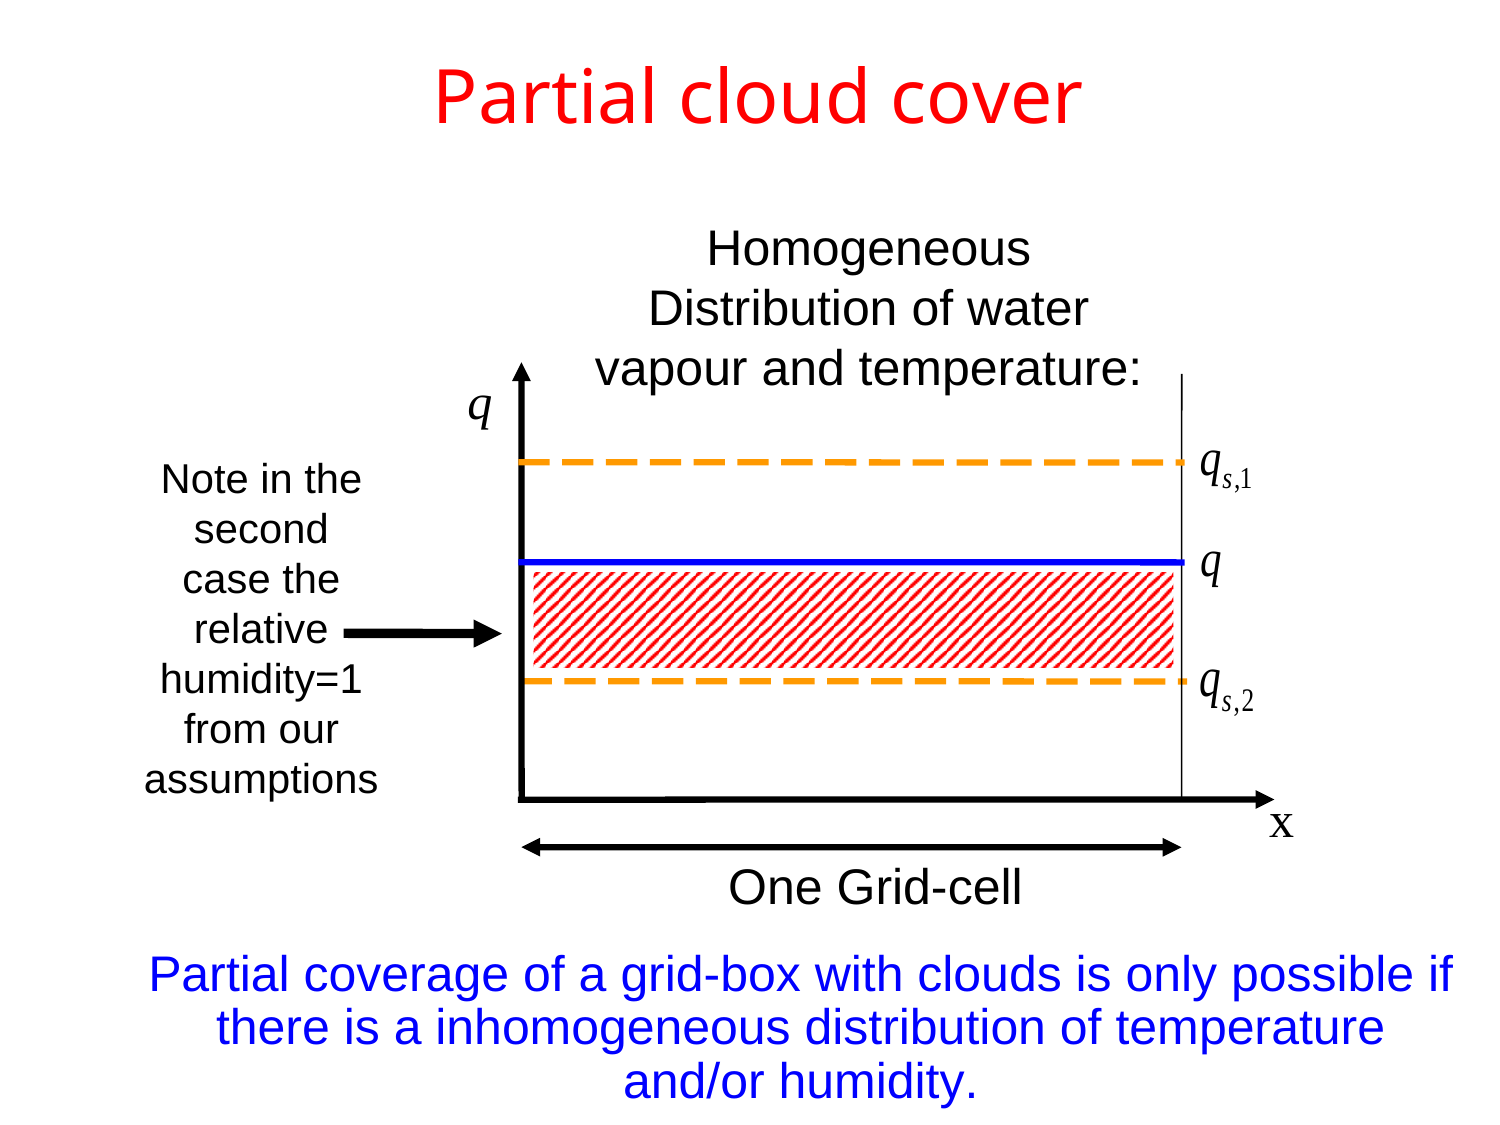

Partial cloud cover
Homogeneous Distribution of water vapour and temperature:
q
x
One Grid-cell
Note in the second
case the relative humidity=1 from our assumptions
# Partial coverage of a grid-box with clouds is only possible if there is a inhomogeneous distribution of temperature and/or humidity.